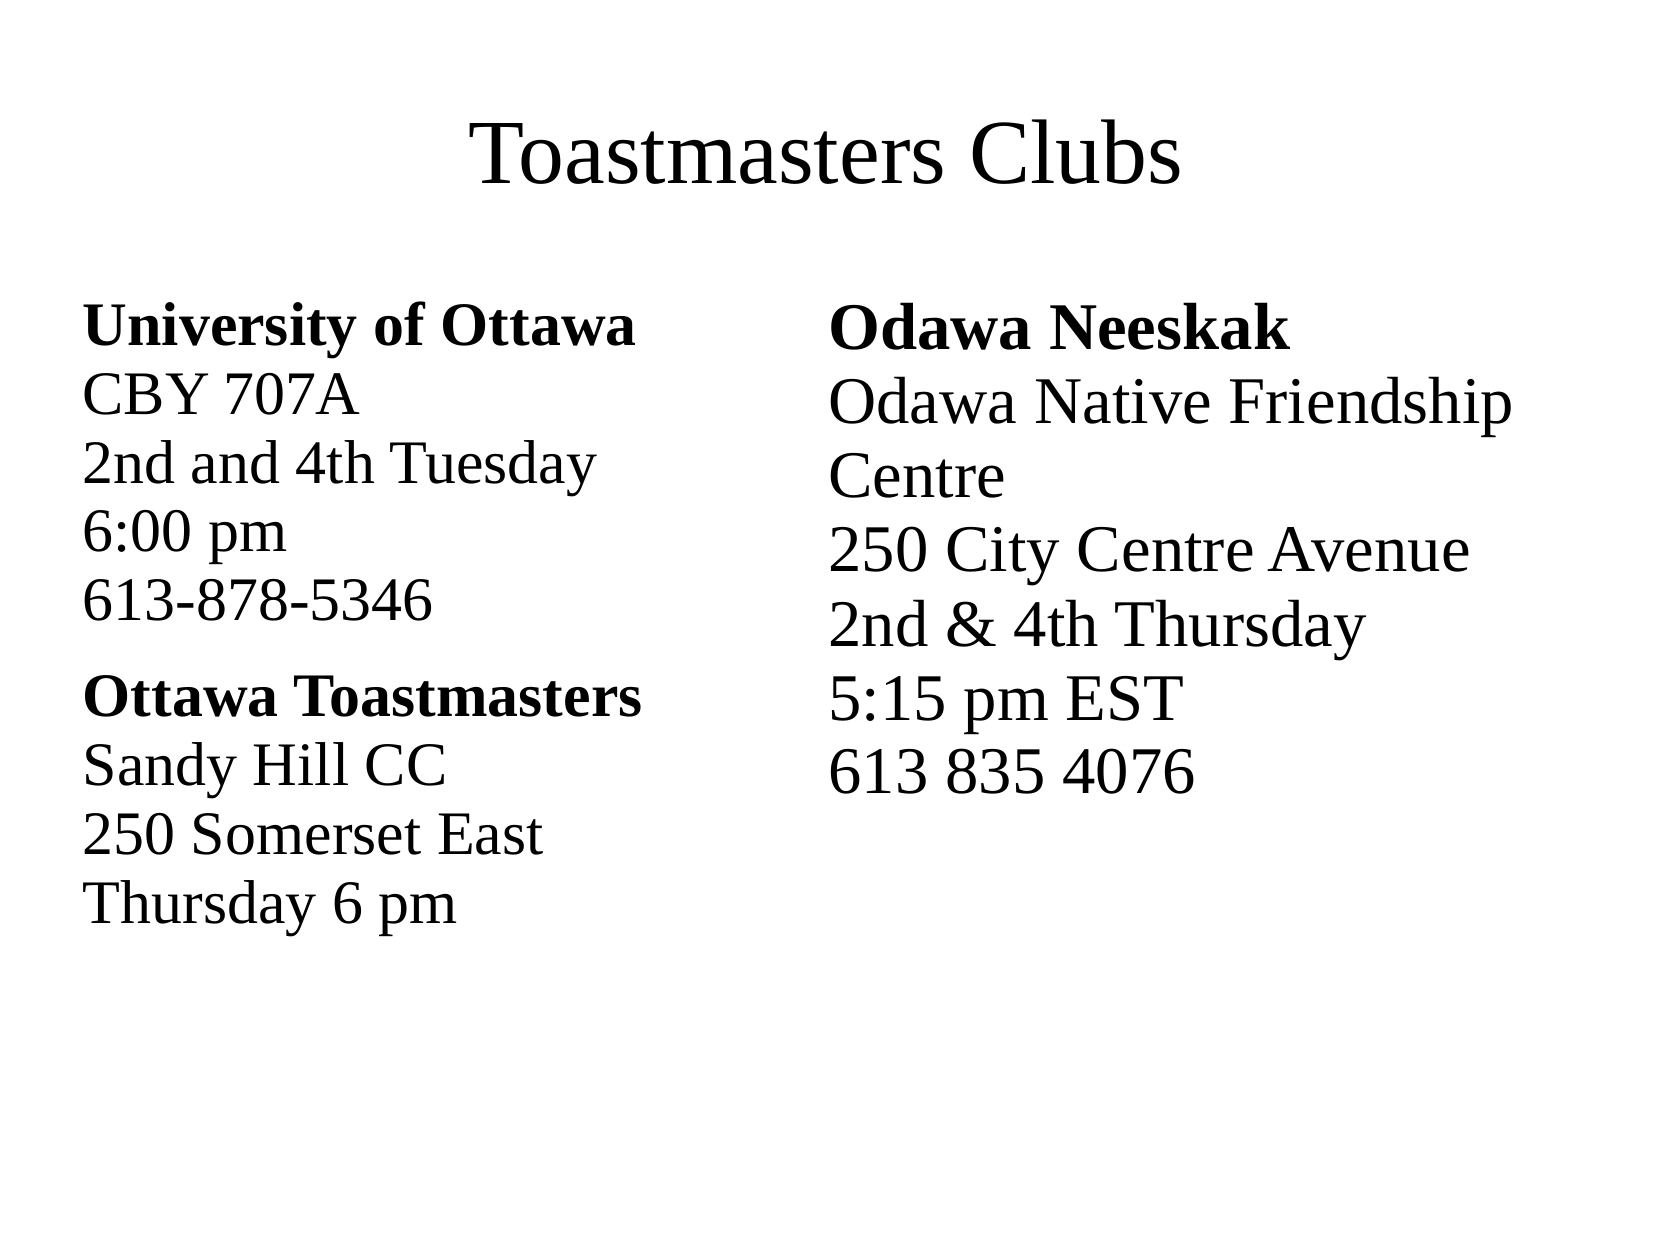

# Toastmasters Clubs
University of Ottawa
CBY 707A
2nd and 4th Tuesday
6:00 pm
613-878-5346
Ottawa Toastmasters
Sandy Hill CC
250 Somerset East
Thursday 6 pm
Odawa Neeskak
Odawa Native Friendship Centre
250 City Centre Avenue 2nd & 4th Thursday
5:15 pm EST
613 835 4076